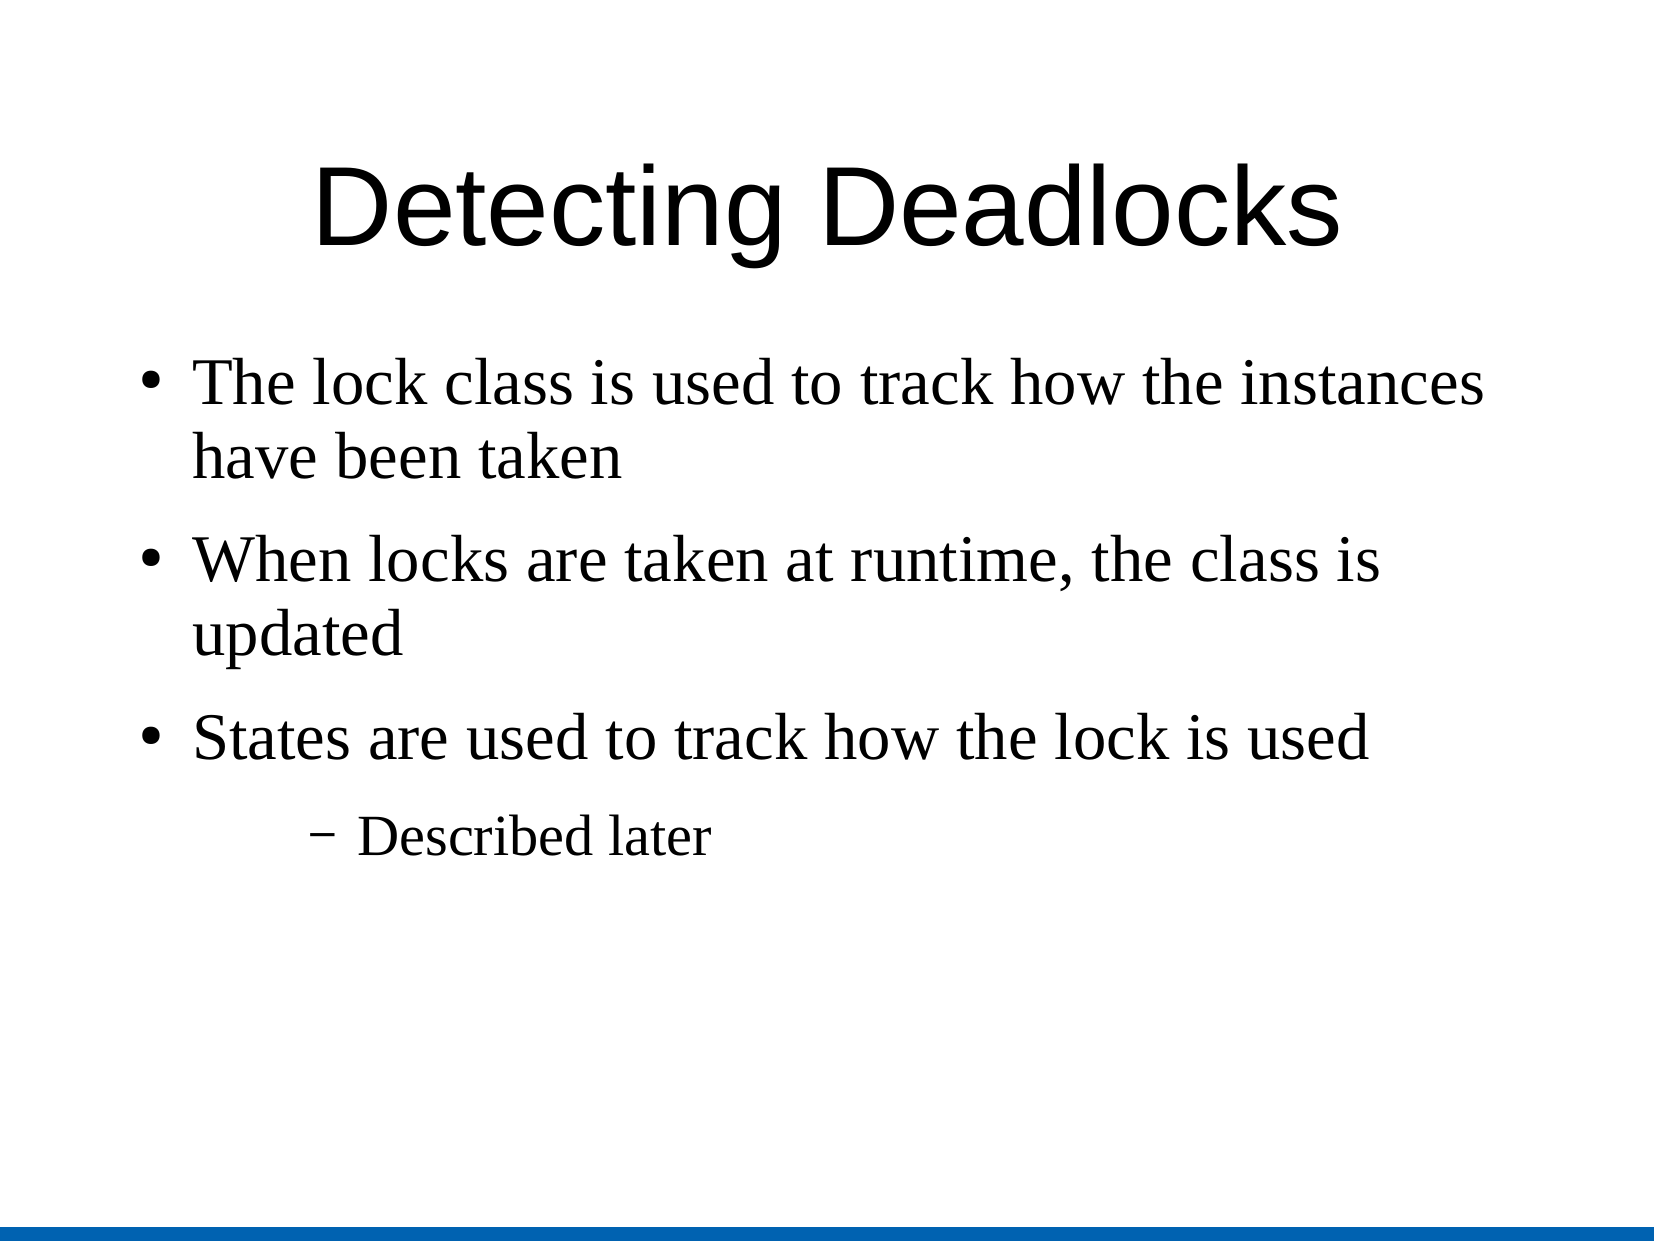

# Detecting Deadlocks
The lock class is used to track how the instances have been taken
When locks are taken at runtime, the class is updated
States are used to track how the lock is used
Described later